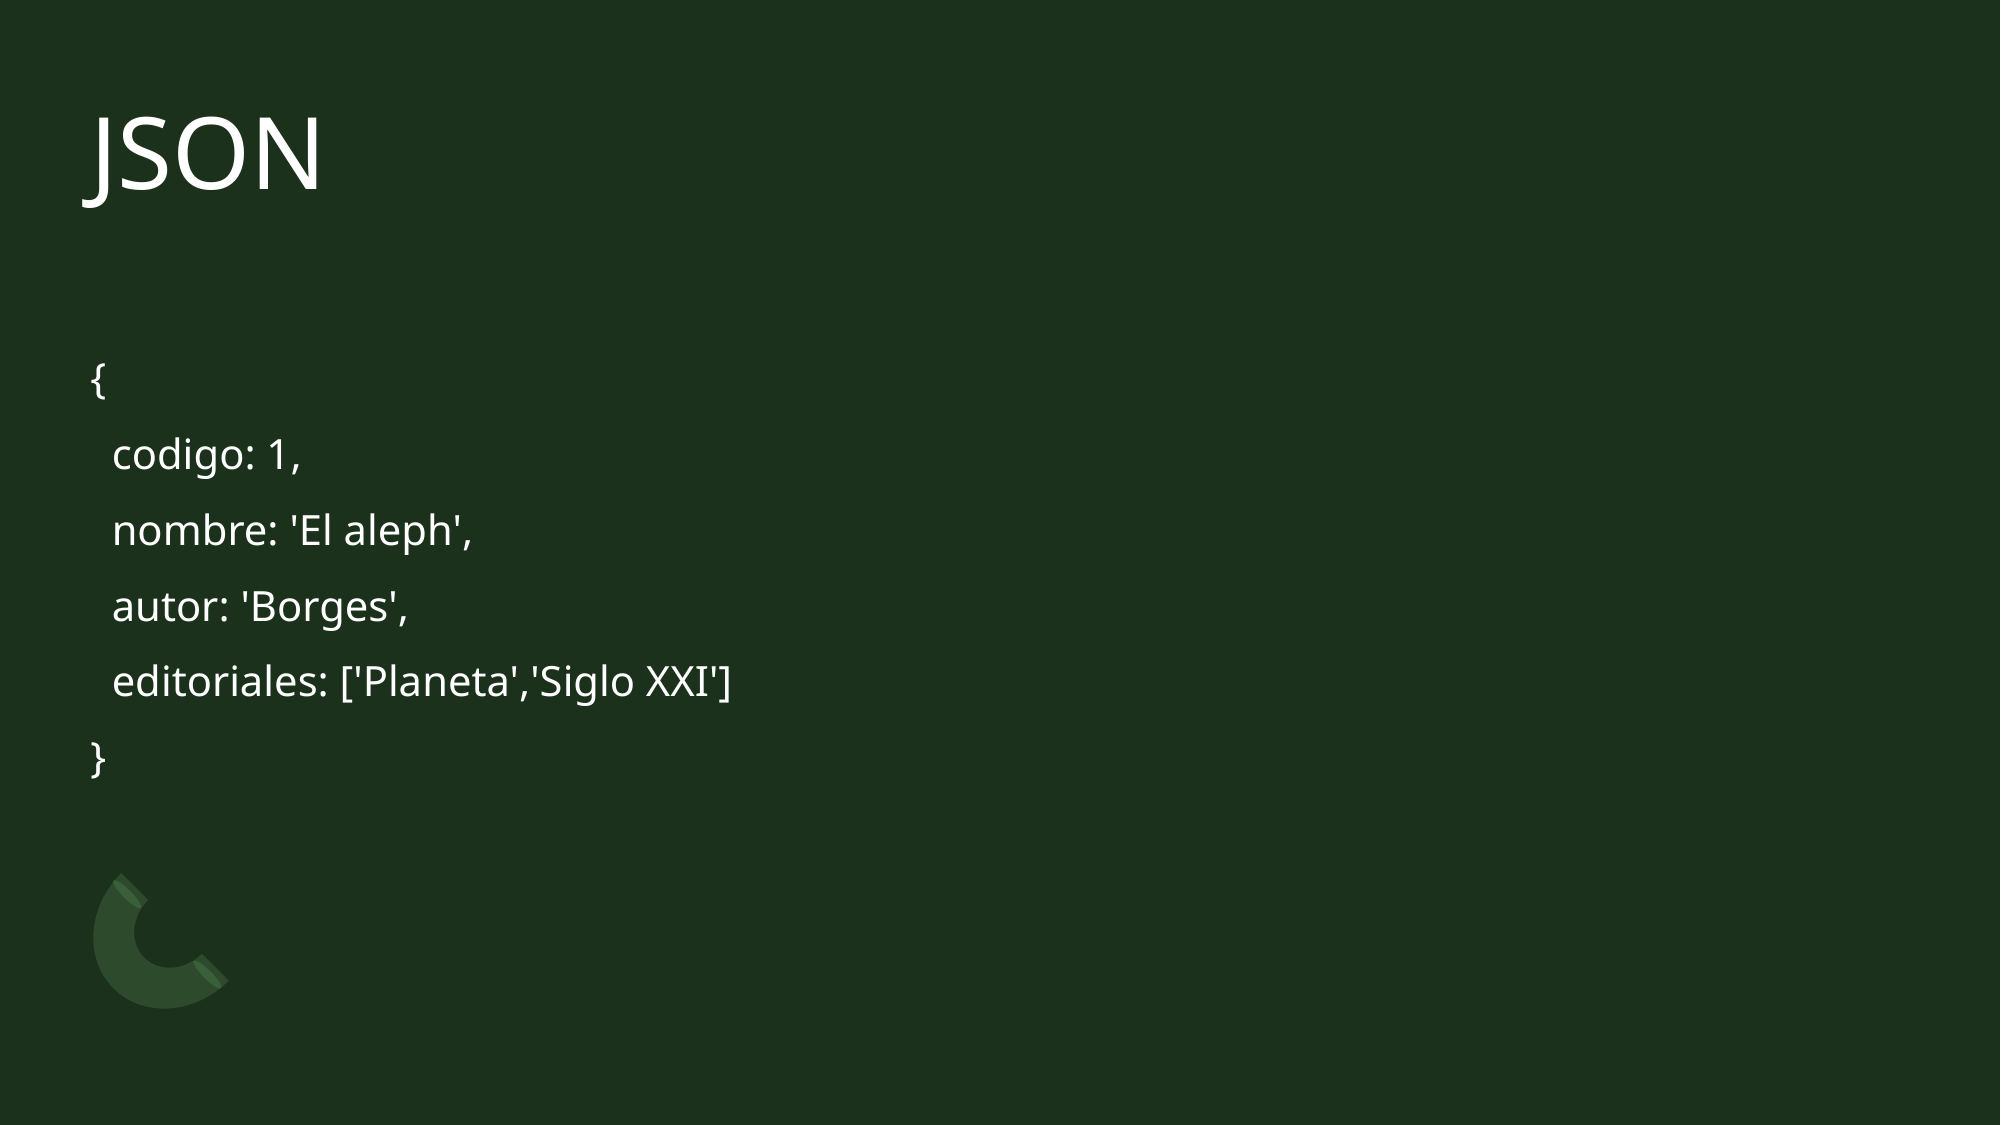

# JSON
{
 codigo: 1,
 nombre: 'El aleph',
 autor: 'Borges',
 editoriales: ['Planeta','Siglo XXI']
}